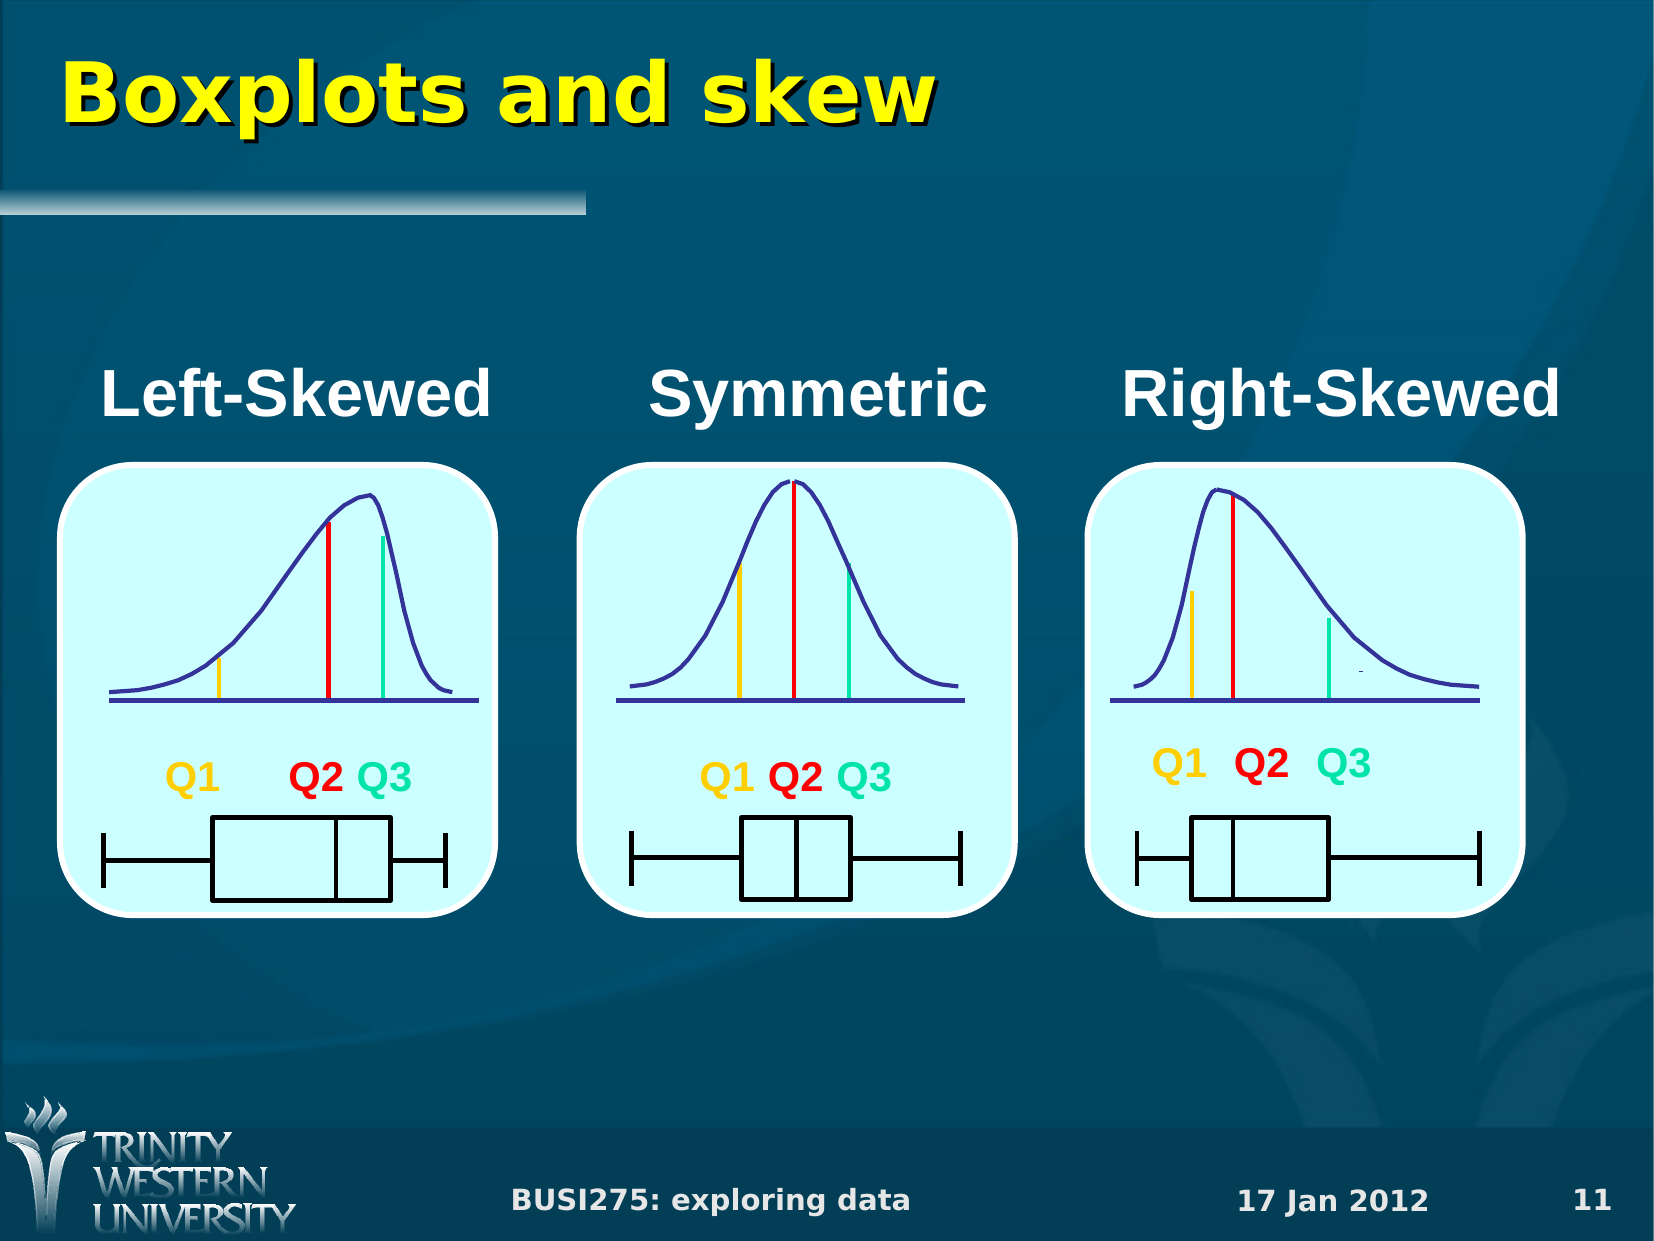

# Boxplots and skew
Left-Skewed
Symmetric
Right-Skewed
Q1
Q2
Q3
Q1
Q2
Q3
Q1
Q2
Q3
BUSI275: exploring data
17 Jan 2012
11